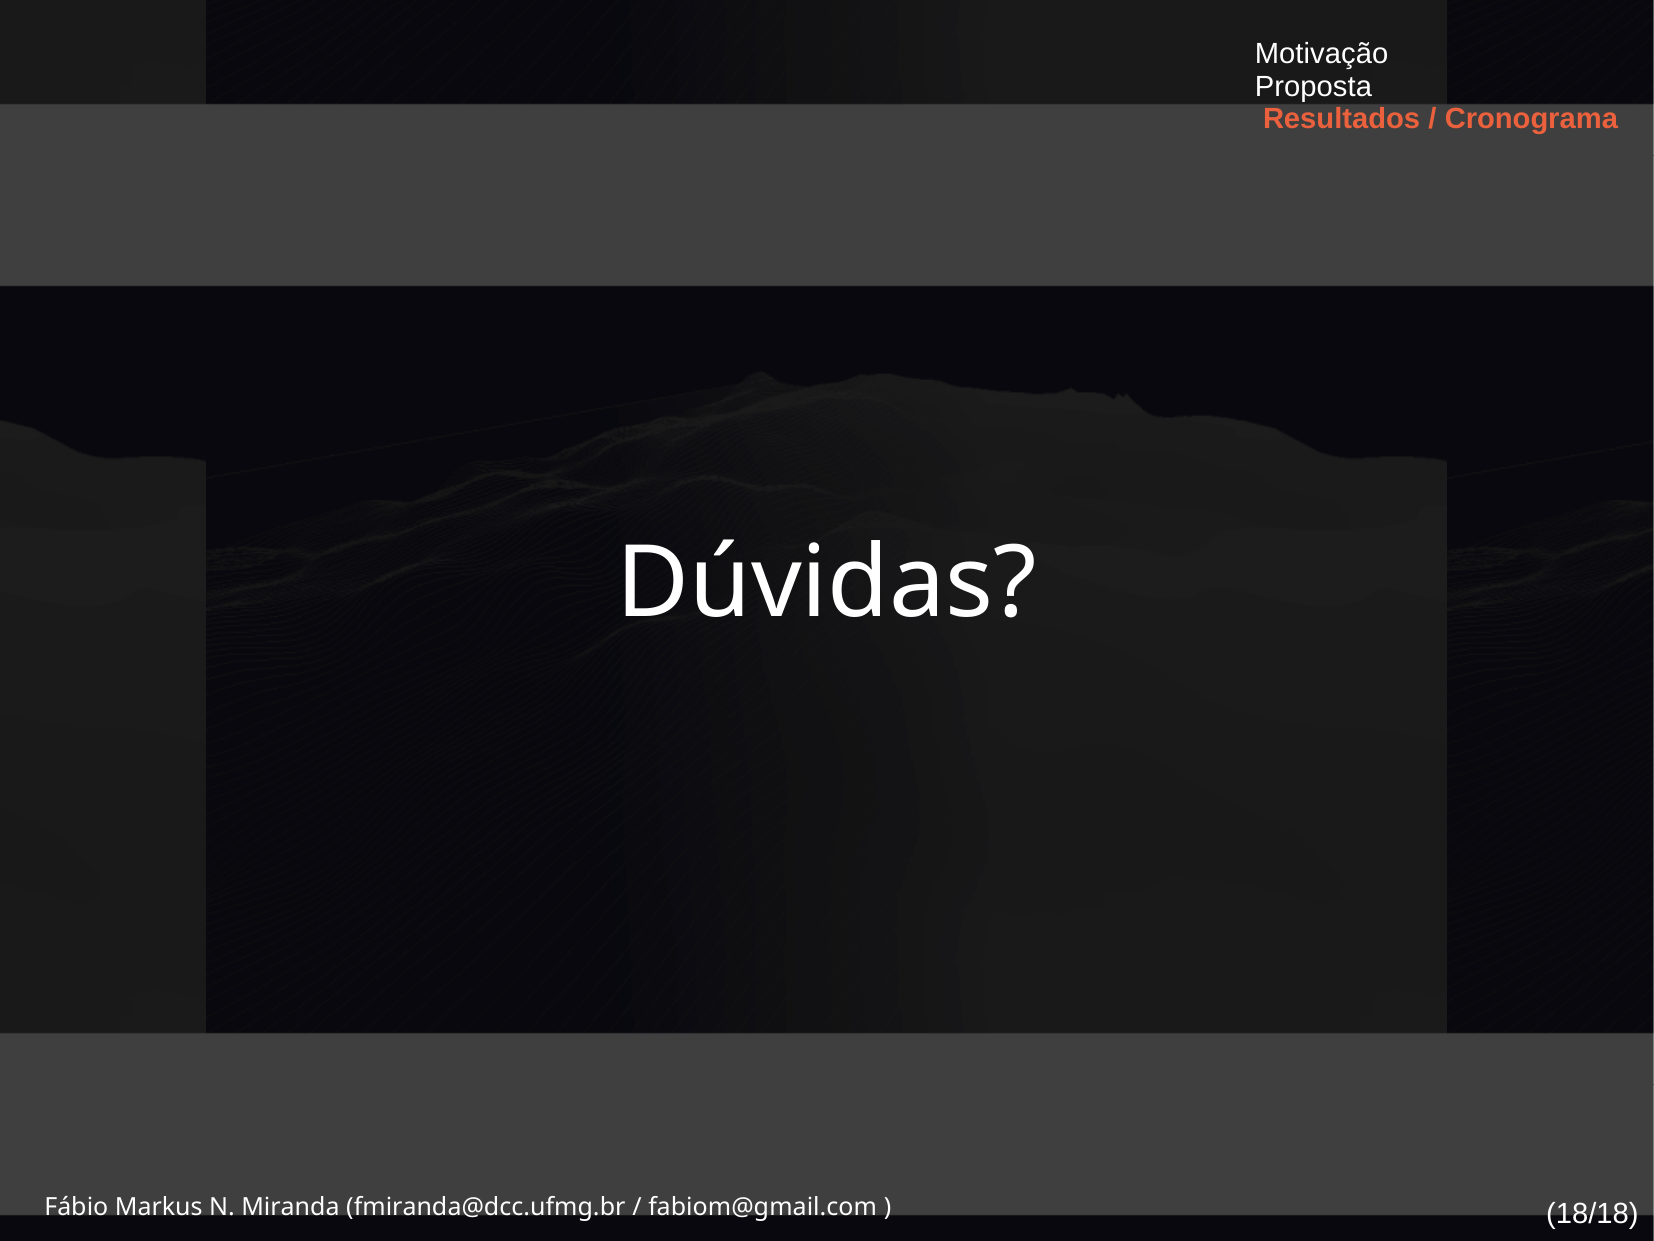

Motivação
Proposta
 Resultados / Cronograma
Dúvidas?
Fábio Markus N. Miranda (fmiranda@dcc.ufmg.br / fabiom@gmail.com )
 (18/18)